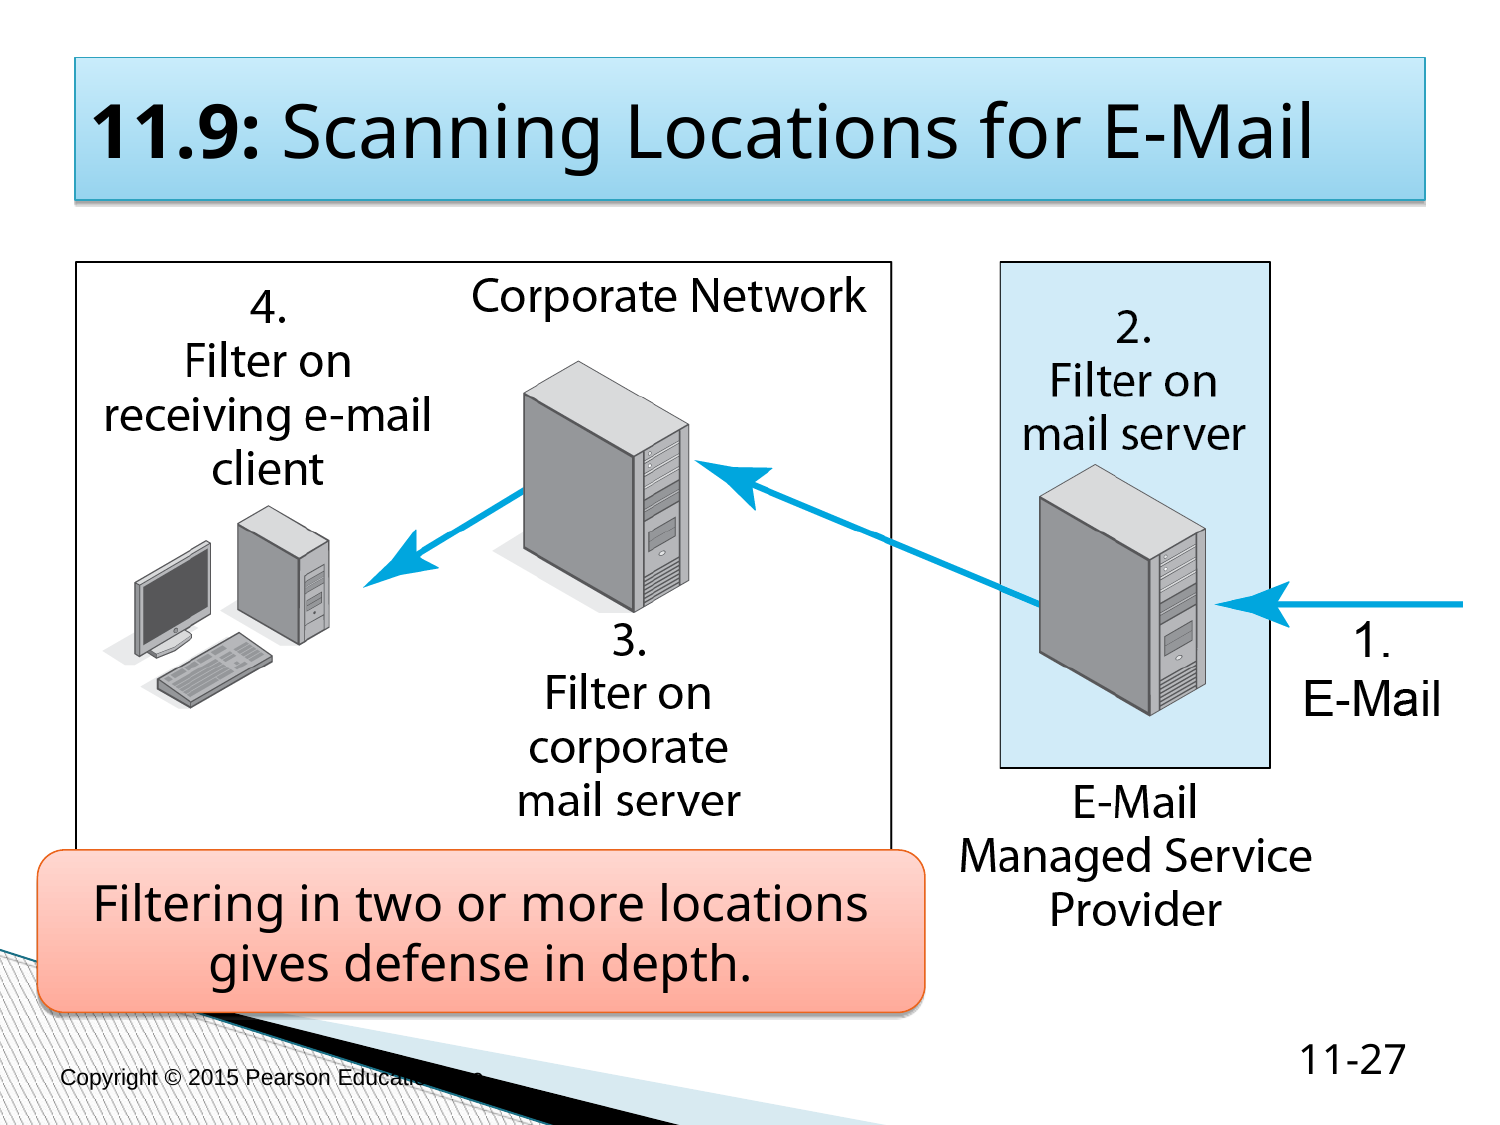

# 11.9: Scanning Locations for E-Mail
Filtering in two or more locations gives defense in depth.
Copyright © 2015 Pearson Education, Inc.